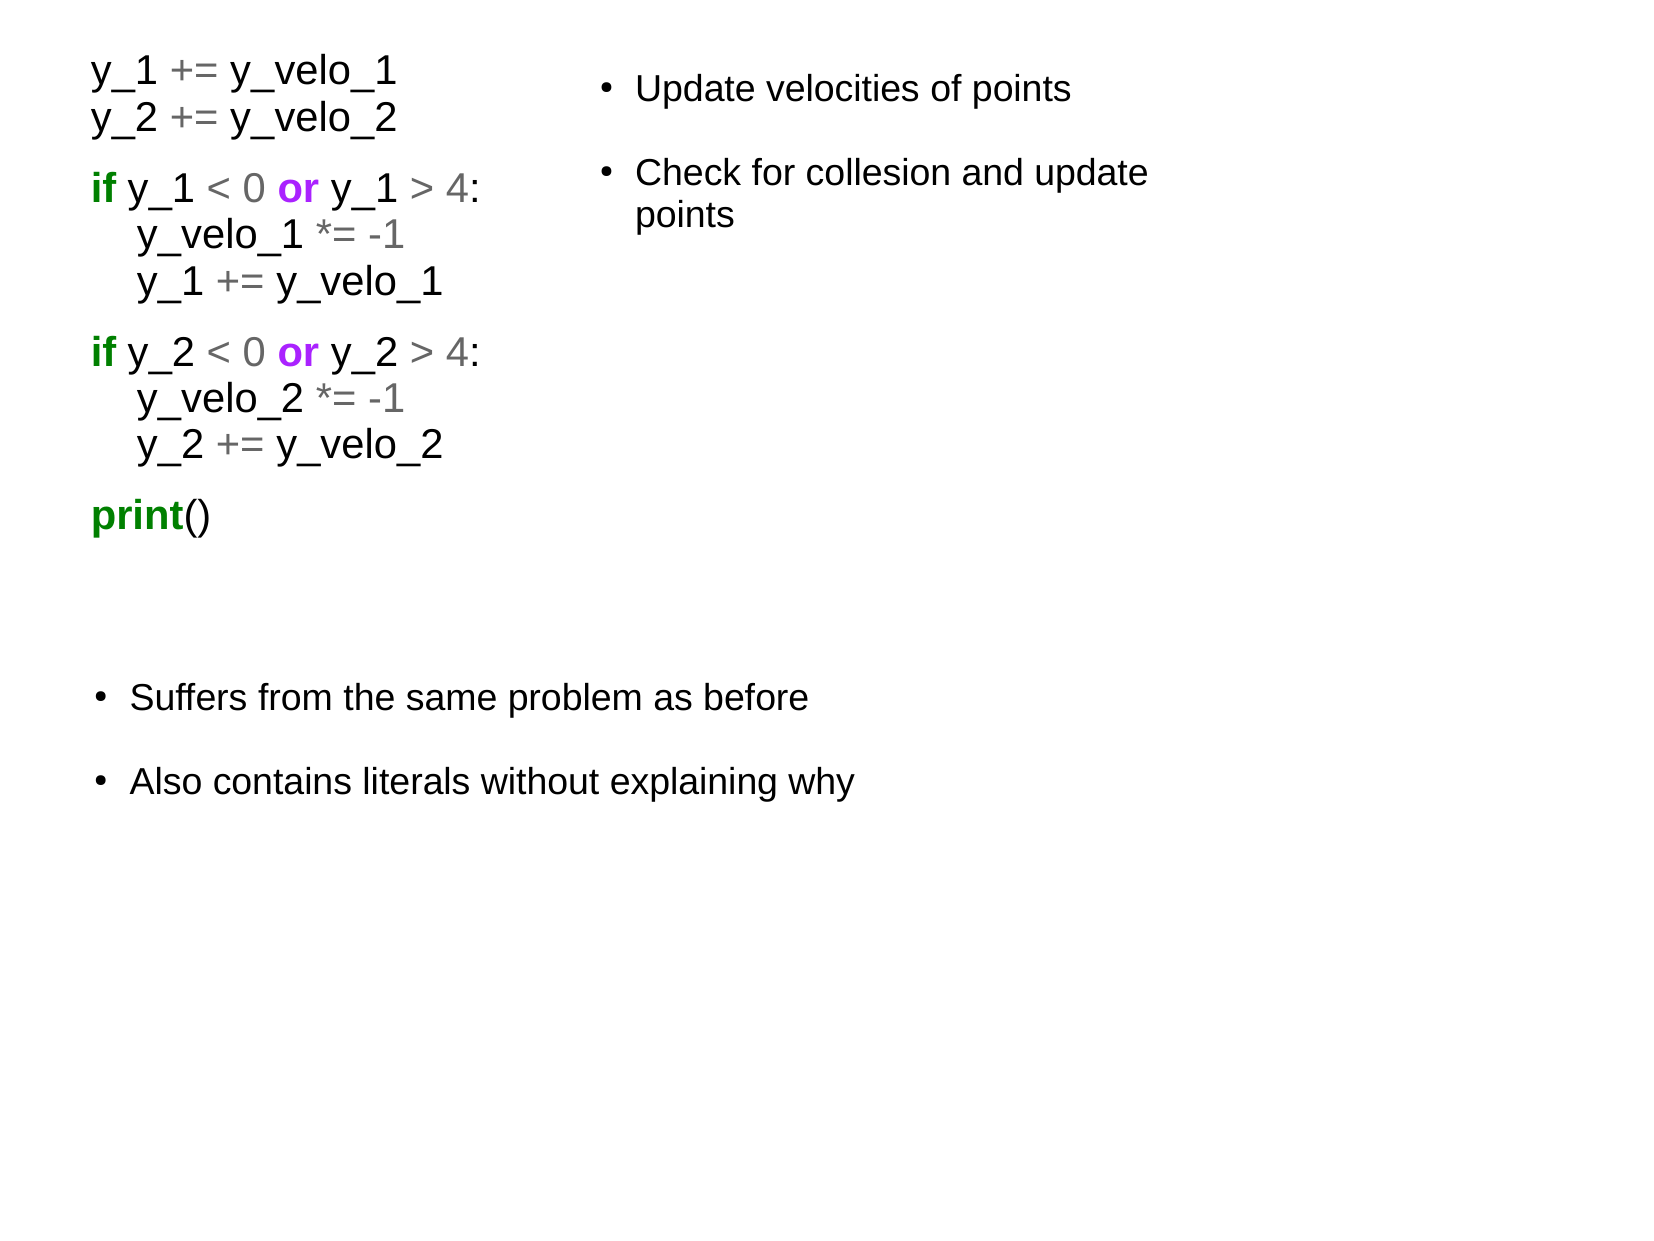

y_1 += y_velo_1
 y_2 += y_velo_2
 if y_1 < 0 or y_1 > 4:
 y_velo_1 *= -1
 y_1 += y_velo_1
 if y_2 < 0 or y_2 > 4:
 y_velo_2 *= -1
 y_2 += y_velo_2
 print()
Update velocities of points
Check for collesion and update points
Suffers from the same problem as before
Also contains literals without explaining why